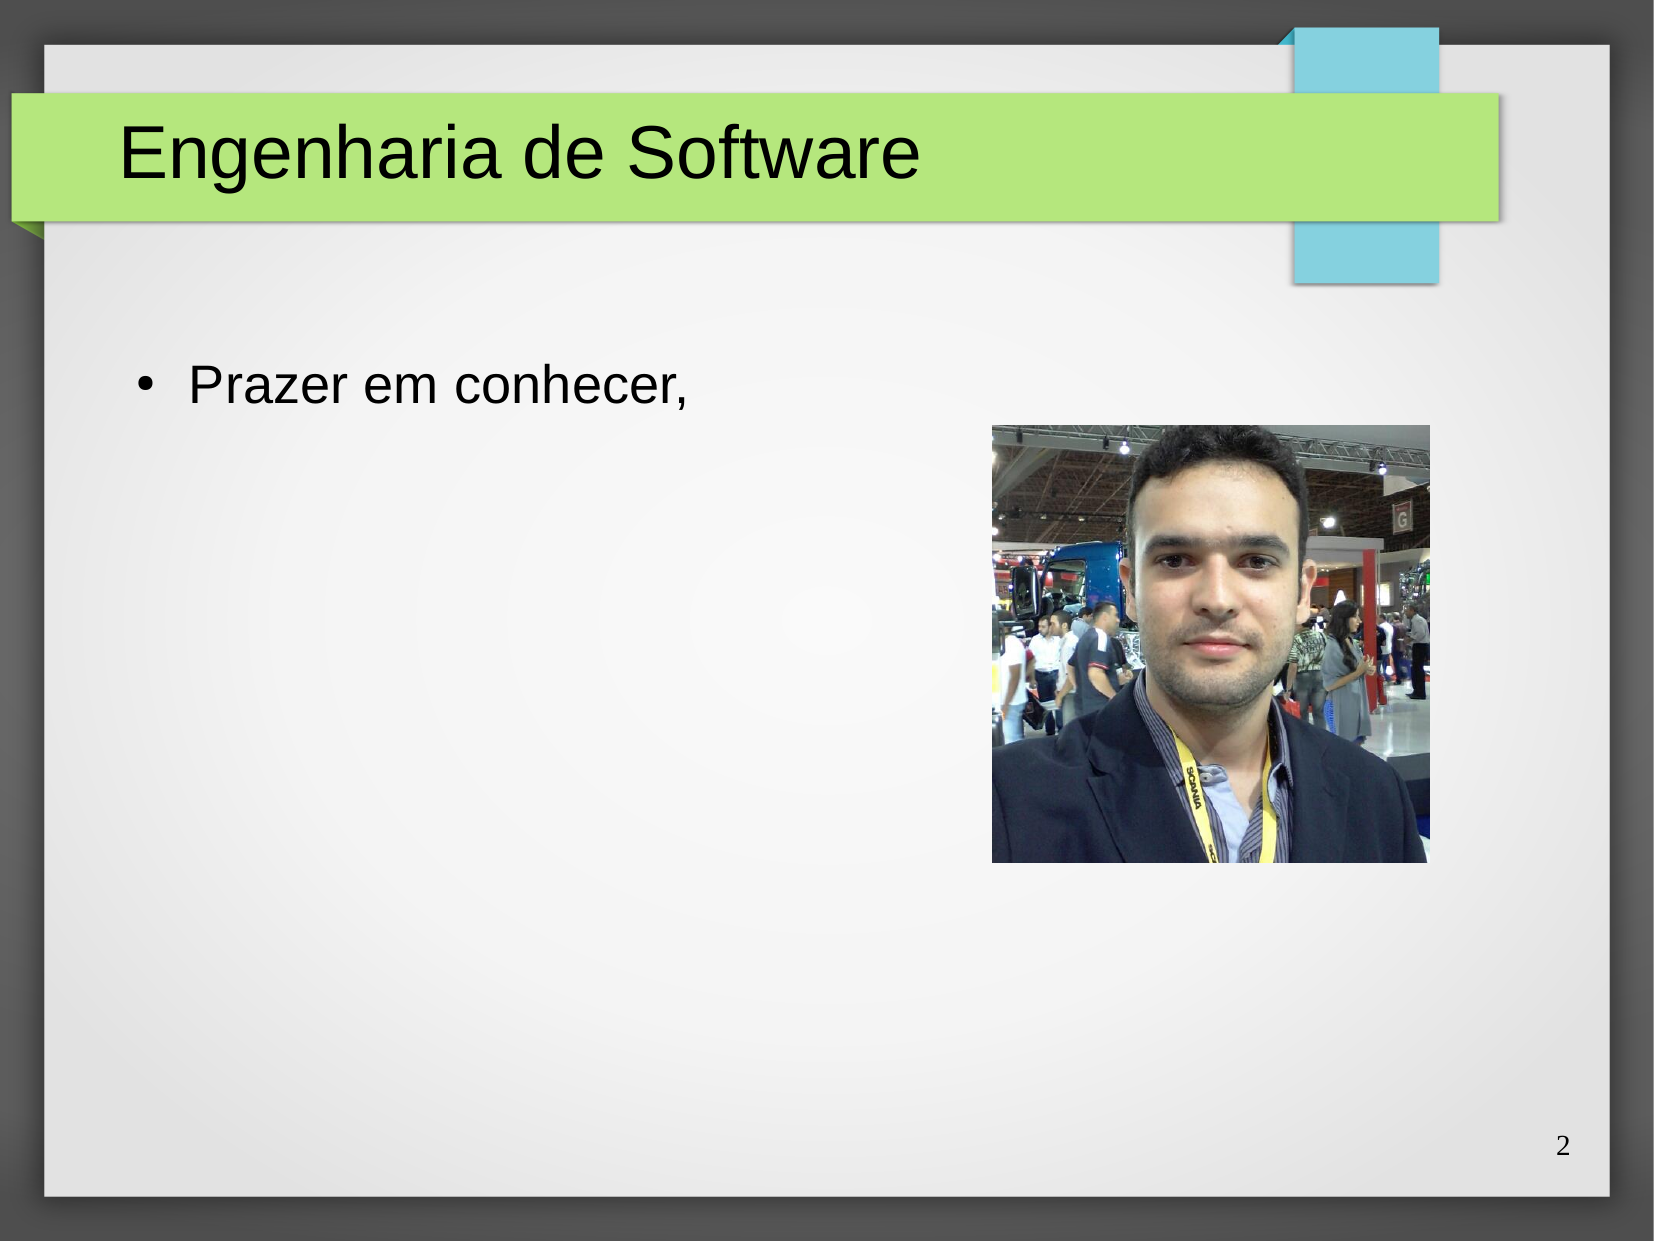

# Engenharia de Software
Prazer em conhecer,
2